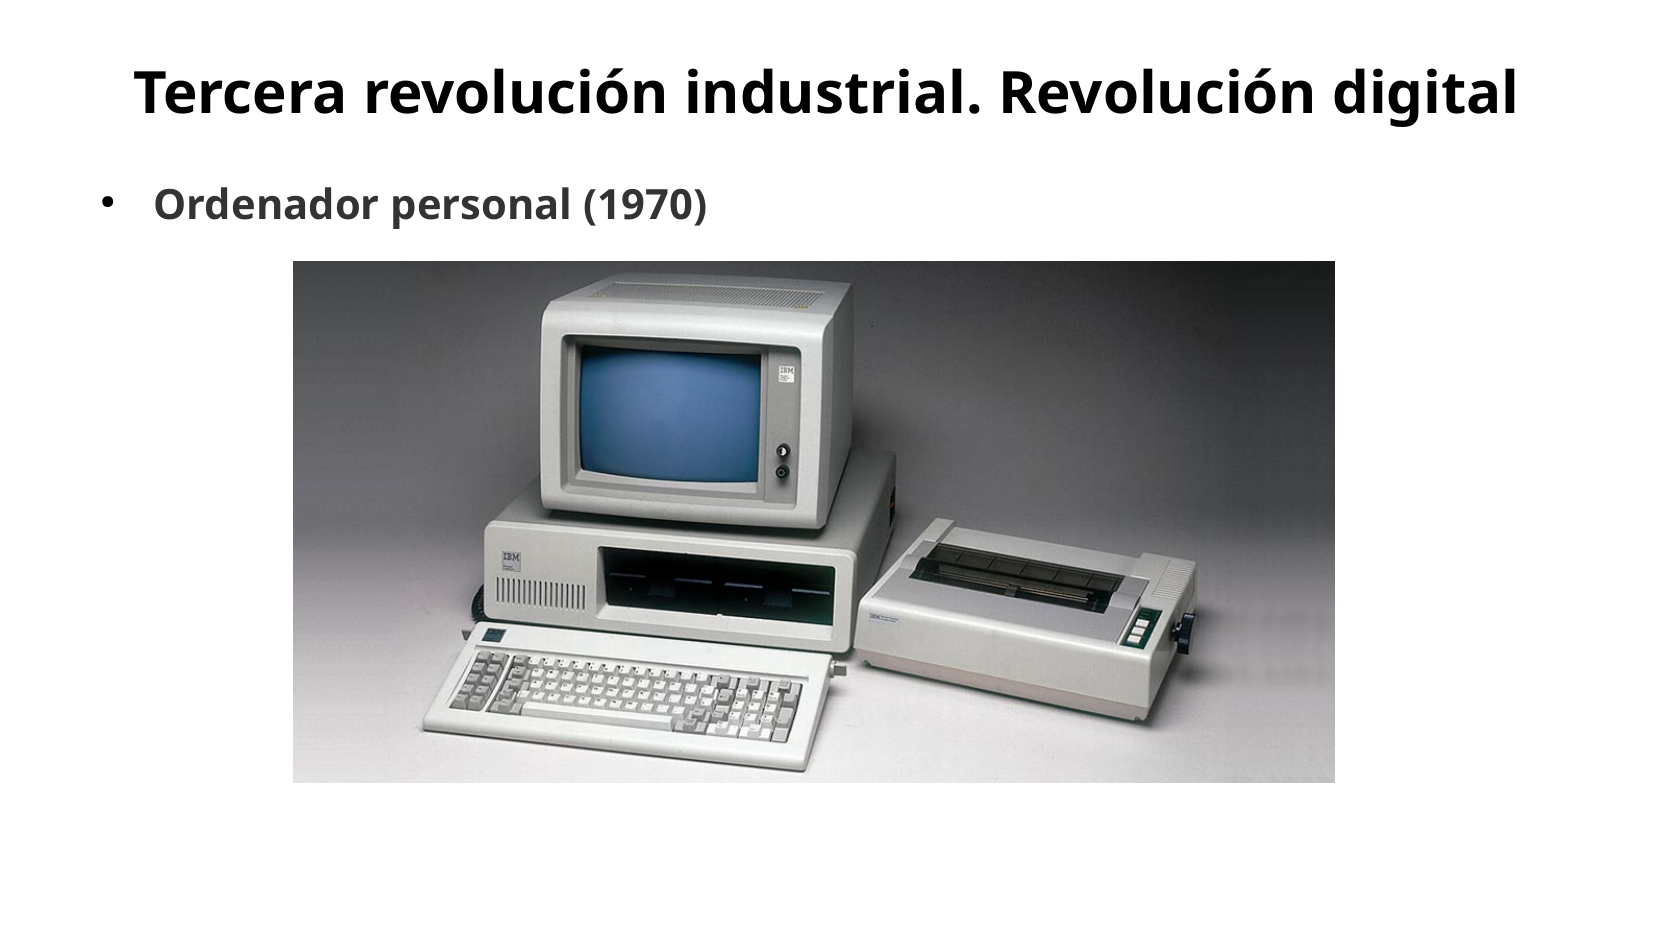

# Tercera revolución industrial. Revolución digital
Ordenador personal (1970)